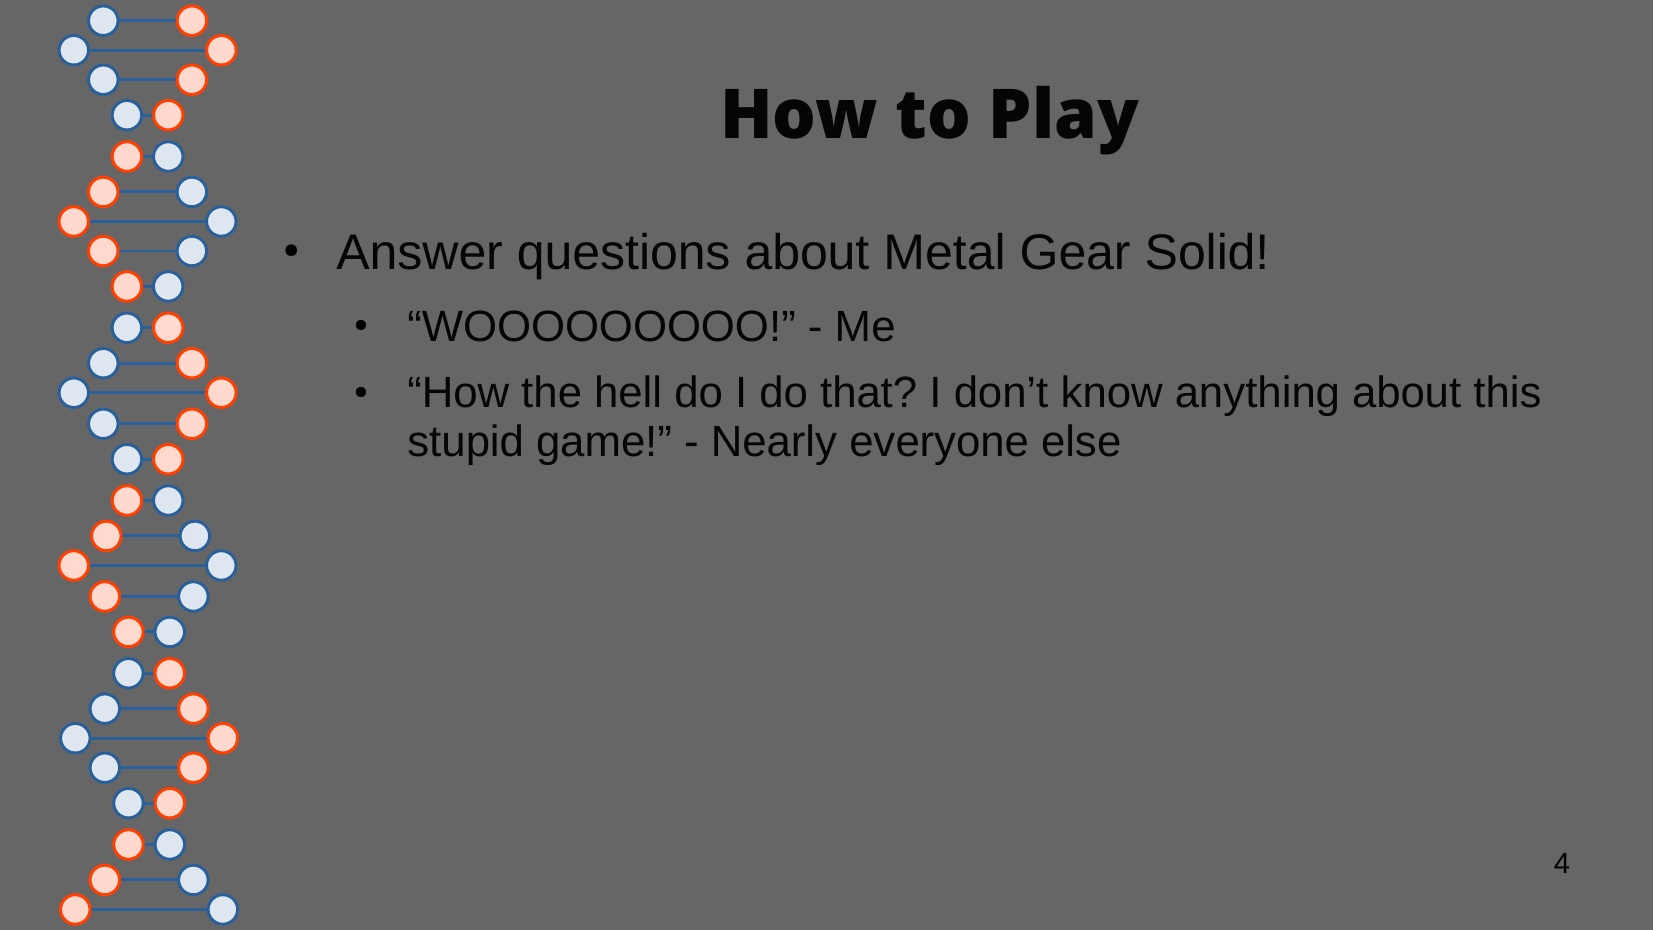

# How to Play
Answer questions about Metal Gear Solid!
“WOOOOOOOOO!” - Me
“How the hell do I do that? I don’t know anything about this stupid game!” - Nearly everyone else
4